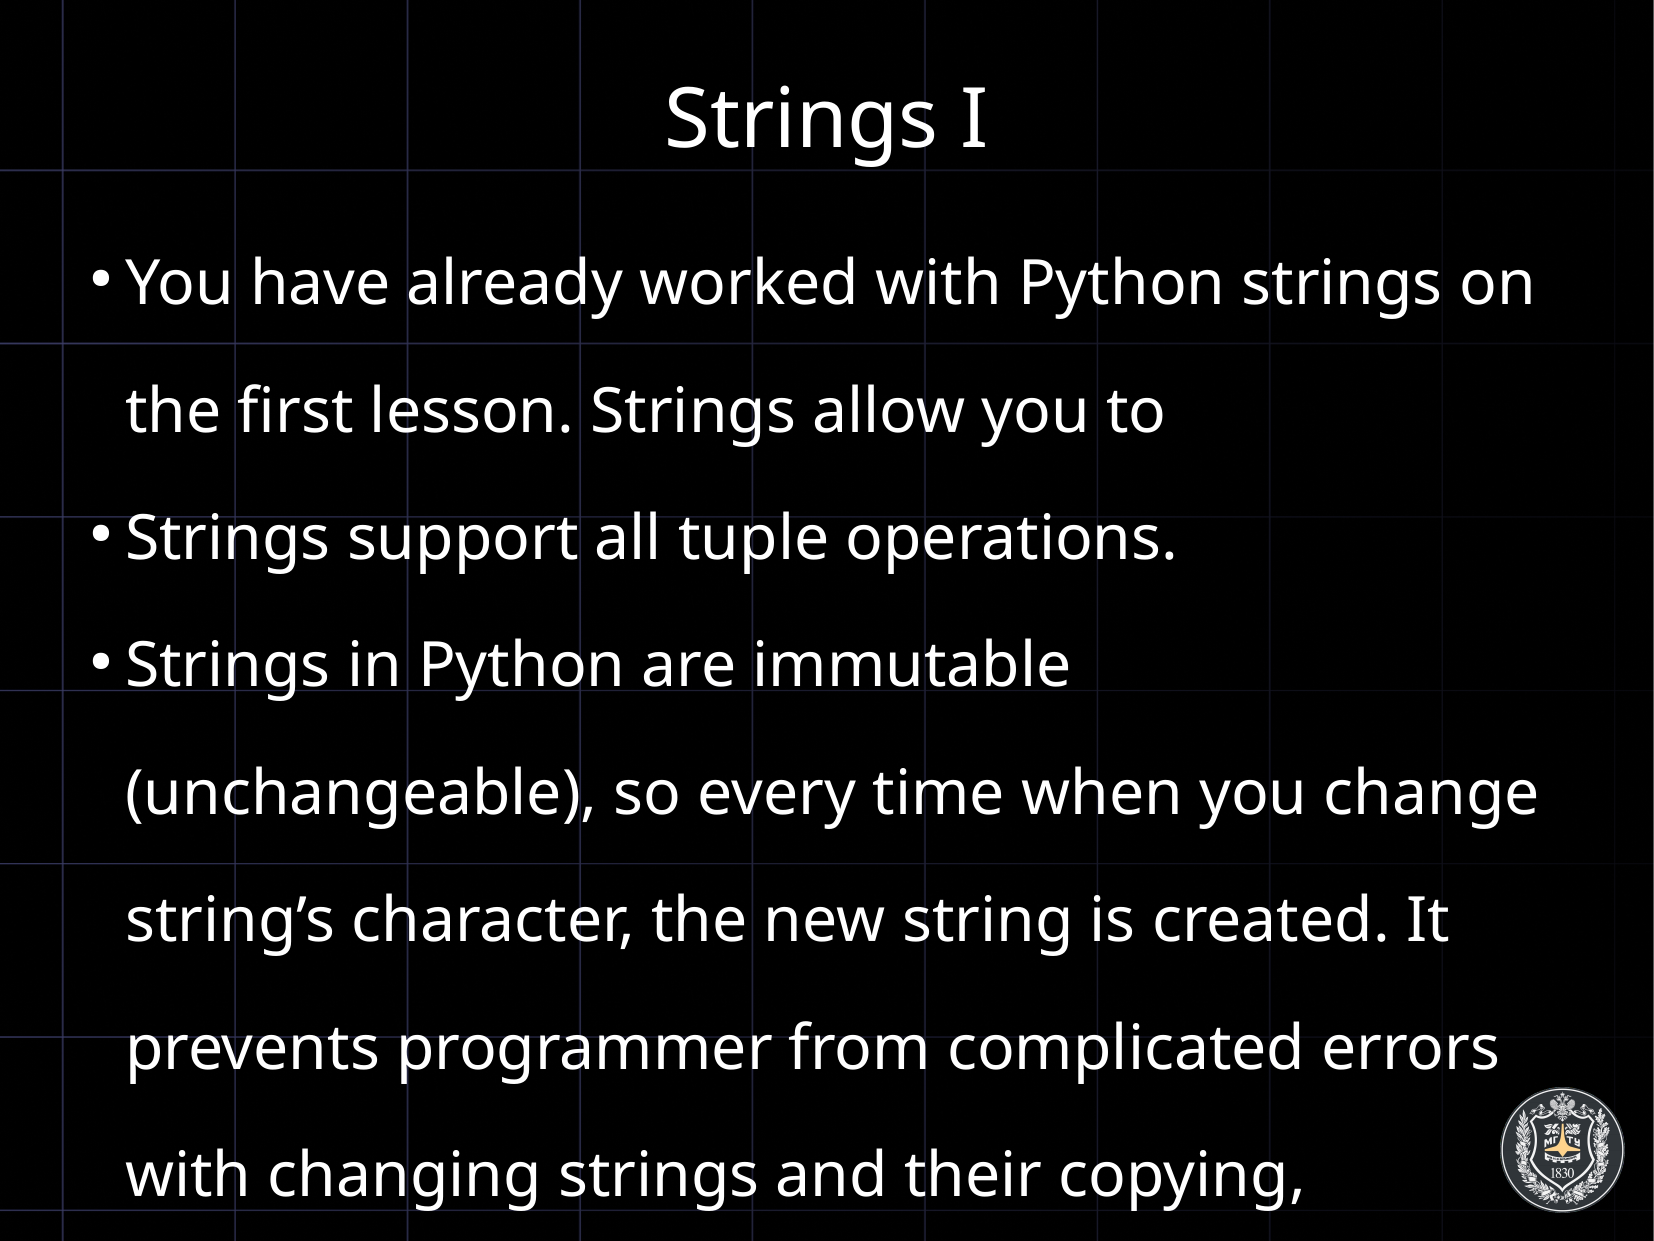

# Strings I
You have already worked with Python strings on the first lesson. Strings allow you to
Strings support all tuple operations.
Strings in Python are immutable (unchangeable), so every time when you change string’s character, the new string is created. It prevents programmer from complicated errors with changing strings and their copying, however, it requires much more memory.